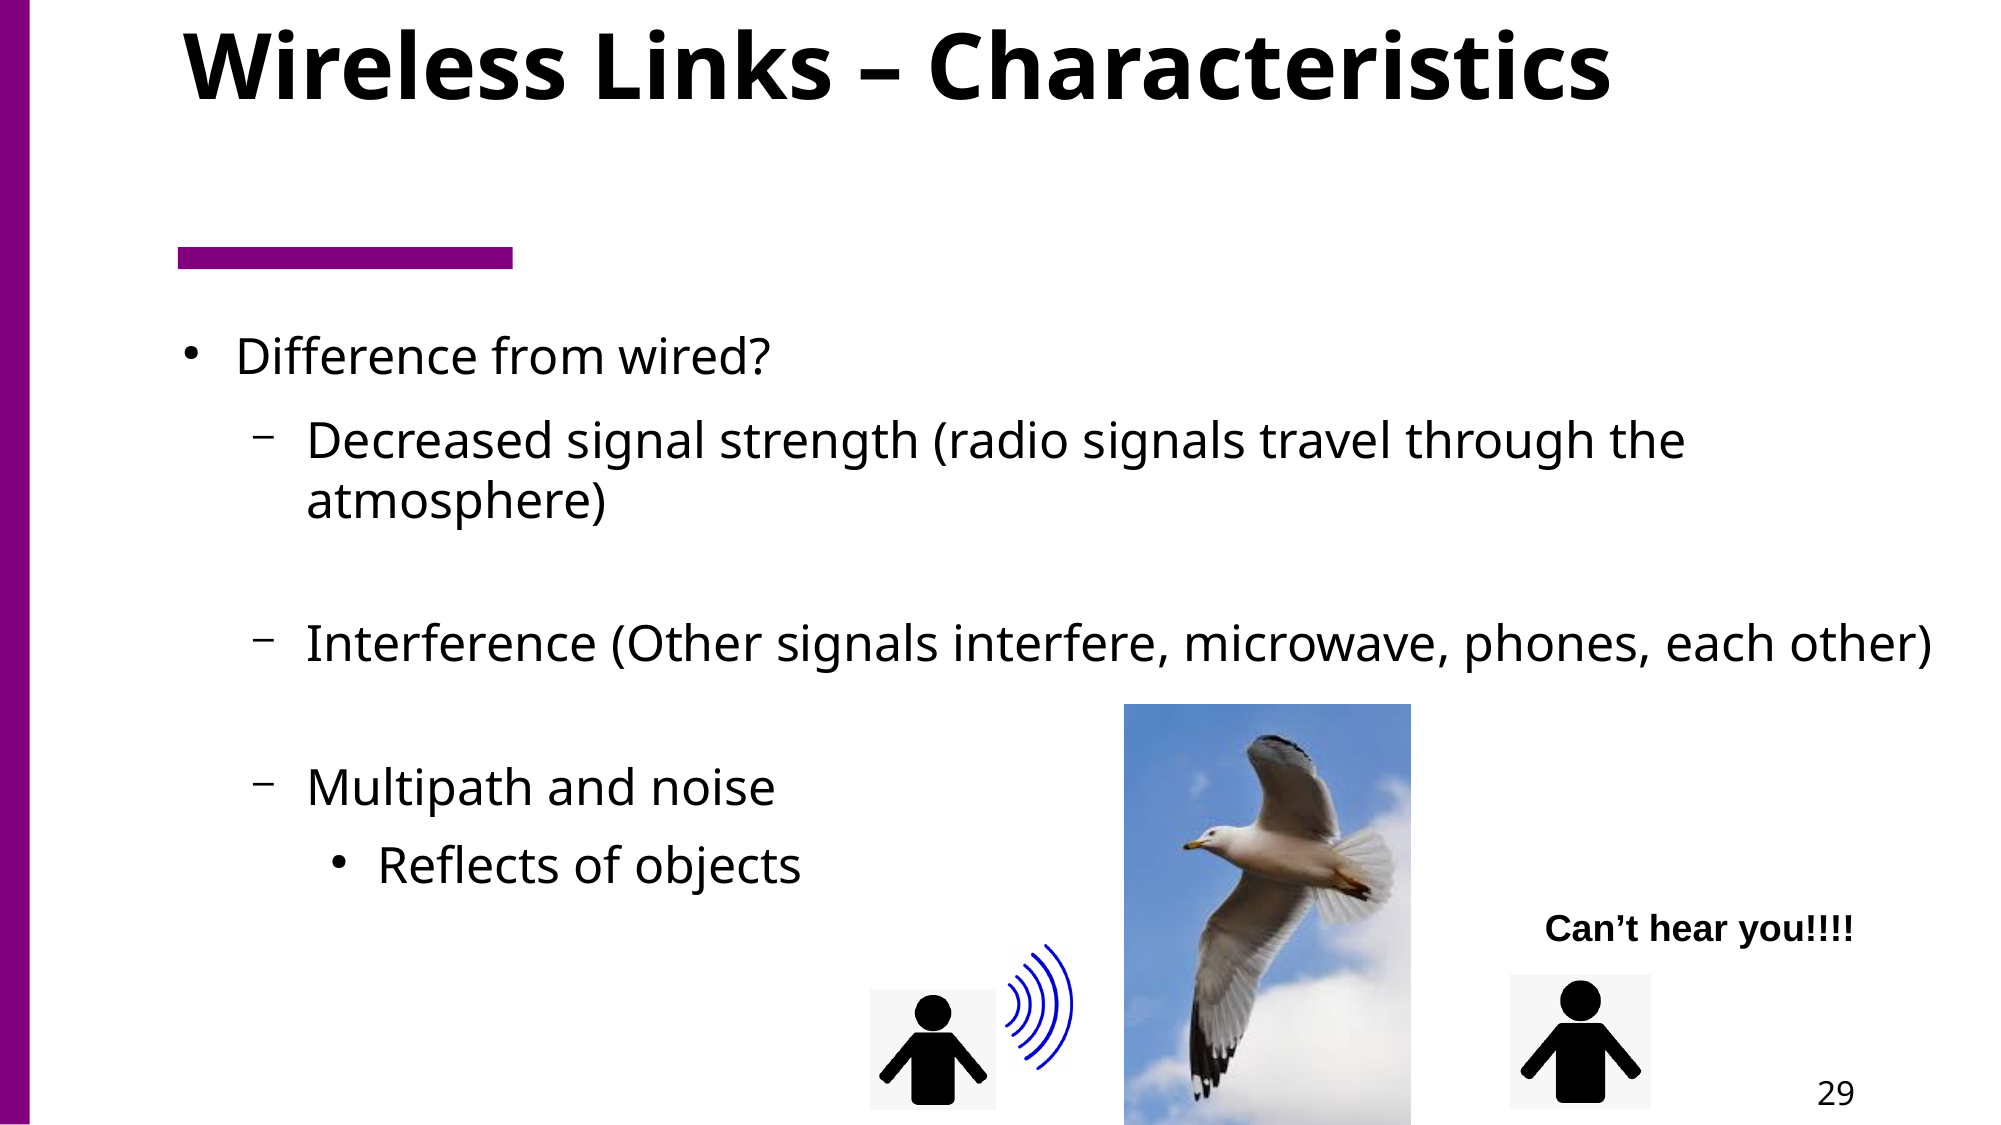

# Wireless Links – Characteristics
Difference from wired?
Decreased signal strength (radio signals travel through the atmosphere)
Interference (Other signals interfere, microwave, phones, each other)
Multipath and noise
Reflects of objects
Can’t hear you!!!!